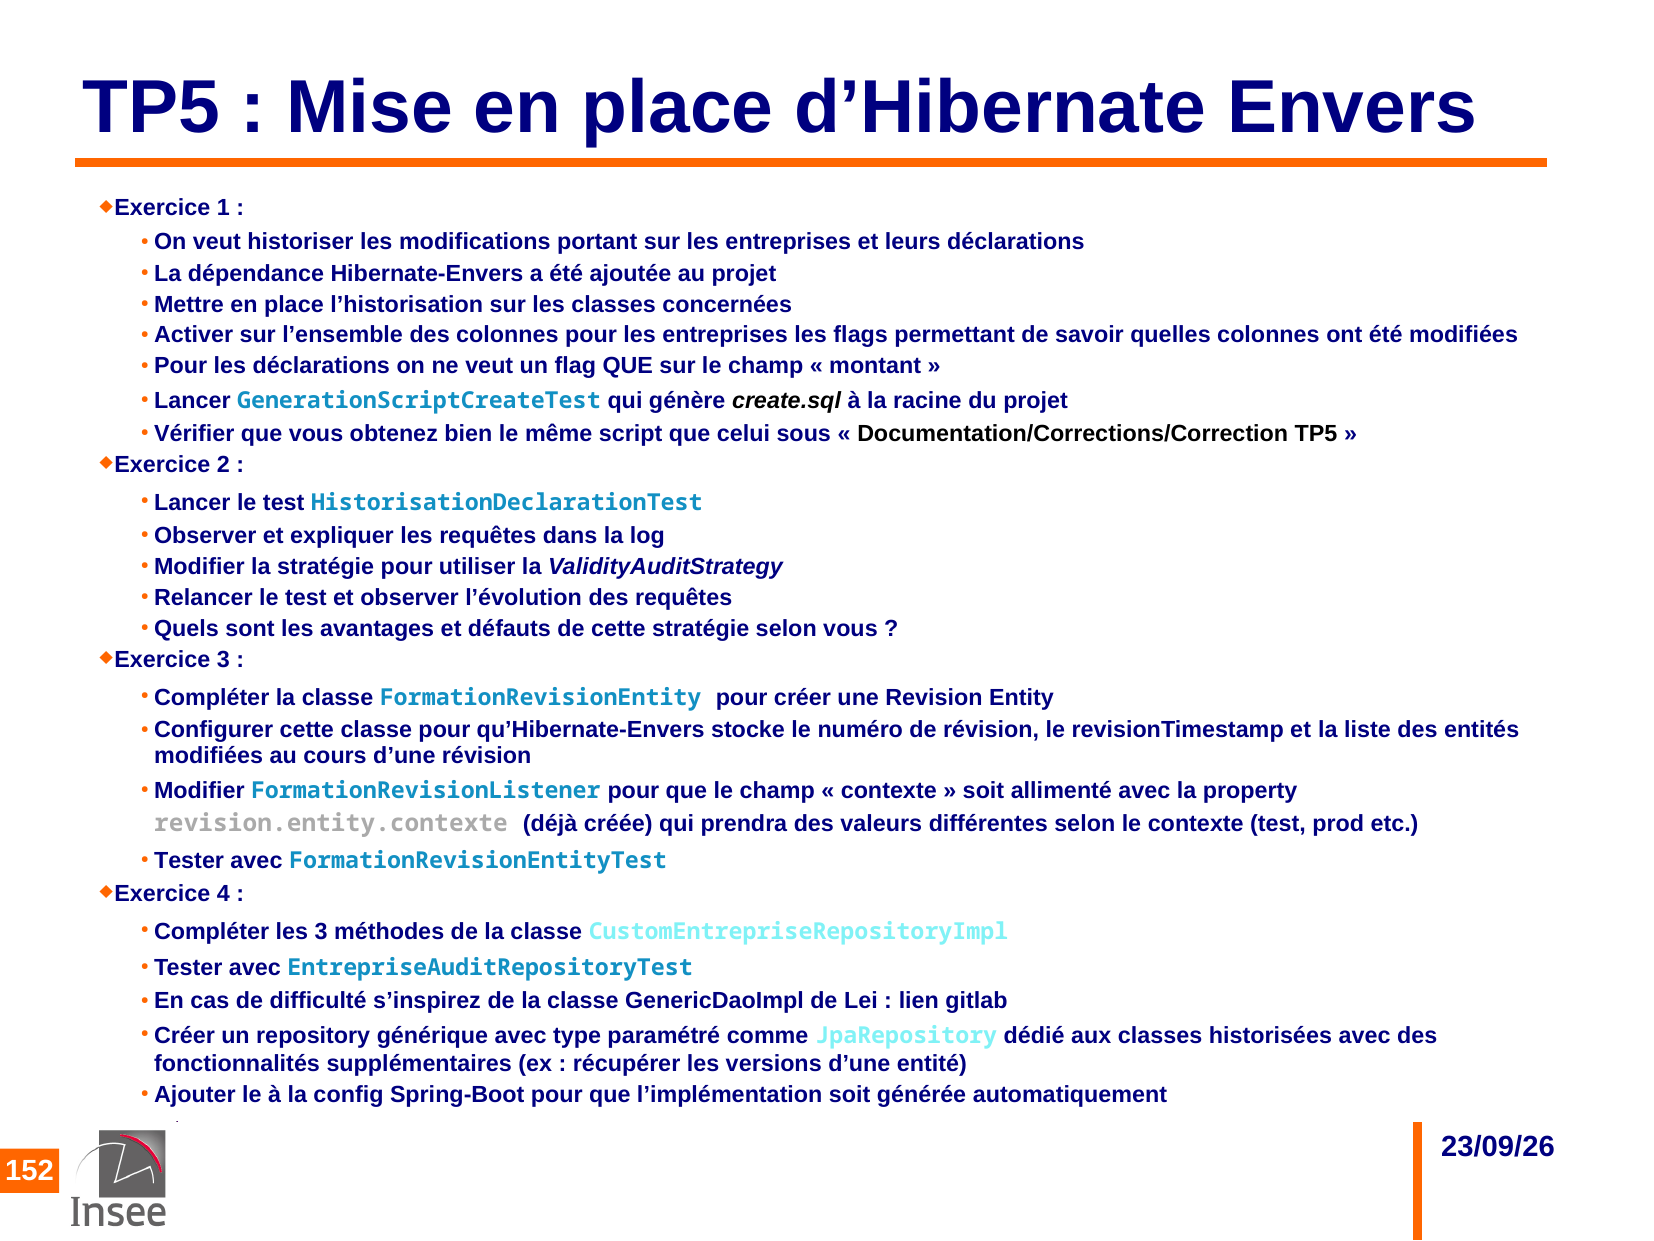

# TP5 : Mise en place d’Hibernate Envers
Exercice 1 :
On veut historiser les modifications portant sur les entreprises et leurs déclarations
La dépendance Hibernate-Envers a été ajoutée au projet
Mettre en place l’historisation sur les classes concernées
Activer sur l’ensemble des colonnes pour les entreprises les flags permettant de savoir quelles colonnes ont été modifiées
Pour les déclarations on ne veut un flag QUE sur le champ « montant »
Lancer GenerationScriptCreateTest qui génère create.sql à la racine du projet
Vérifier que vous obtenez bien le même script que celui sous « Documentation/Corrections/Correction TP5 »
Exercice 2 :
Lancer le test HistorisationDeclarationTest
Observer et expliquer les requêtes dans la log
Modifier la stratégie pour utiliser la ValidityAuditStrategy
Relancer le test et observer l’évolution des requêtes
Quels sont les avantages et défauts de cette stratégie selon vous ?
Exercice 3 :
Compléter la classe FormationRevisionEntity pour créer une Revision Entity
Configurer cette classe pour qu’Hibernate-Envers stocke le numéro de révision, le revisionTimestamp et la liste des entités modifiées au cours d’une révision
Modifier FormationRevisionListener pour que le champ « contexte » soit allimenté avec la property revision.entity.contexte (déjà créée) qui prendra des valeurs différentes selon le contexte (test, prod etc.)
Tester avec FormationRevisionEntityTest
Exercice 4 :
Compléter les 3 méthodes de la classe CustomEntrepriseRepositoryImpl
Tester avec EntrepriseAuditRepositoryTest
En cas de difficulté s’inspirez de la classe GenericDaoImpl de Lei : lien gitlab
Créer un repository générique avec type paramétré comme JpaRepository dédié aux classes historisées avec des fonctionnalités supplémentaires (ex : récupérer les versions d’une entité)
Ajouter le à la config Spring-Boot pour que l’implémentation soit générée automatiquement
152